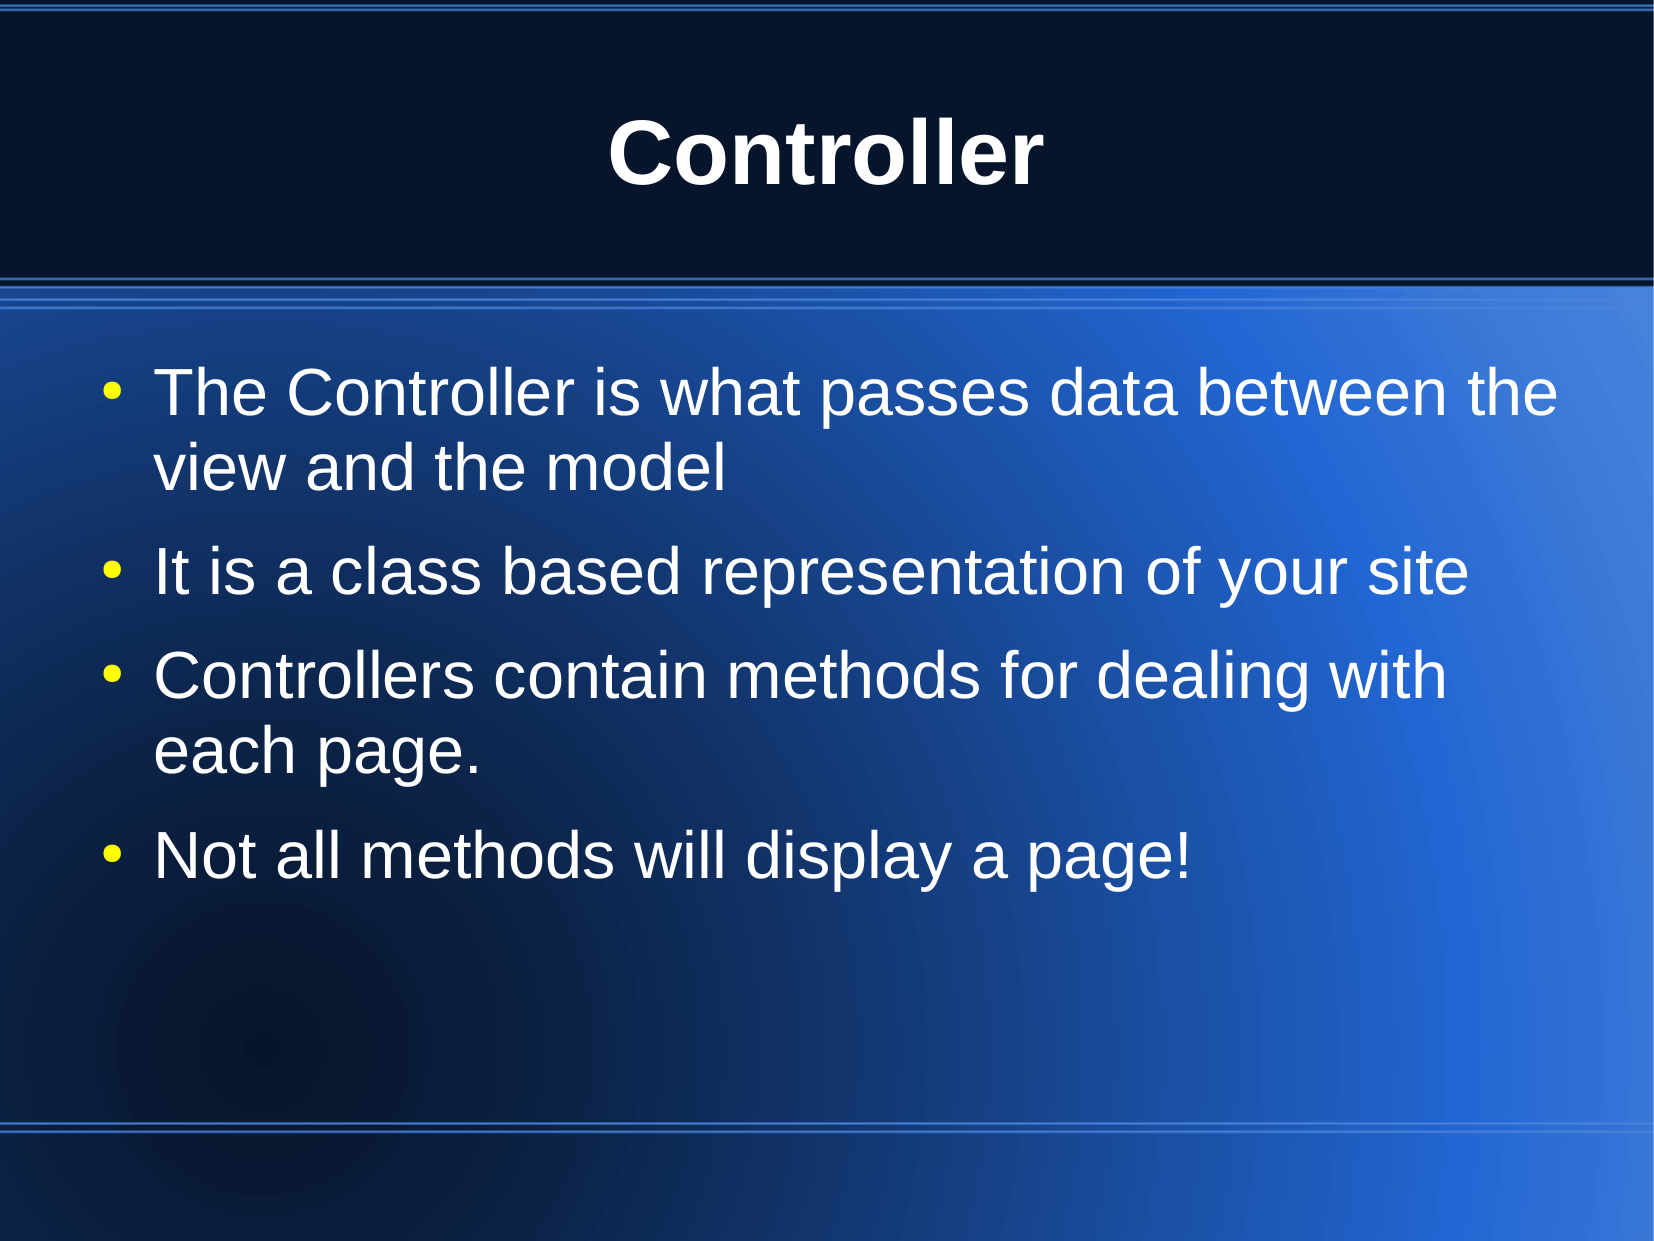

# Controller
The Controller is what passes data between the view and the model
It is a class based representation of your site
Controllers contain methods for dealing with each page.
Not all methods will display a page!